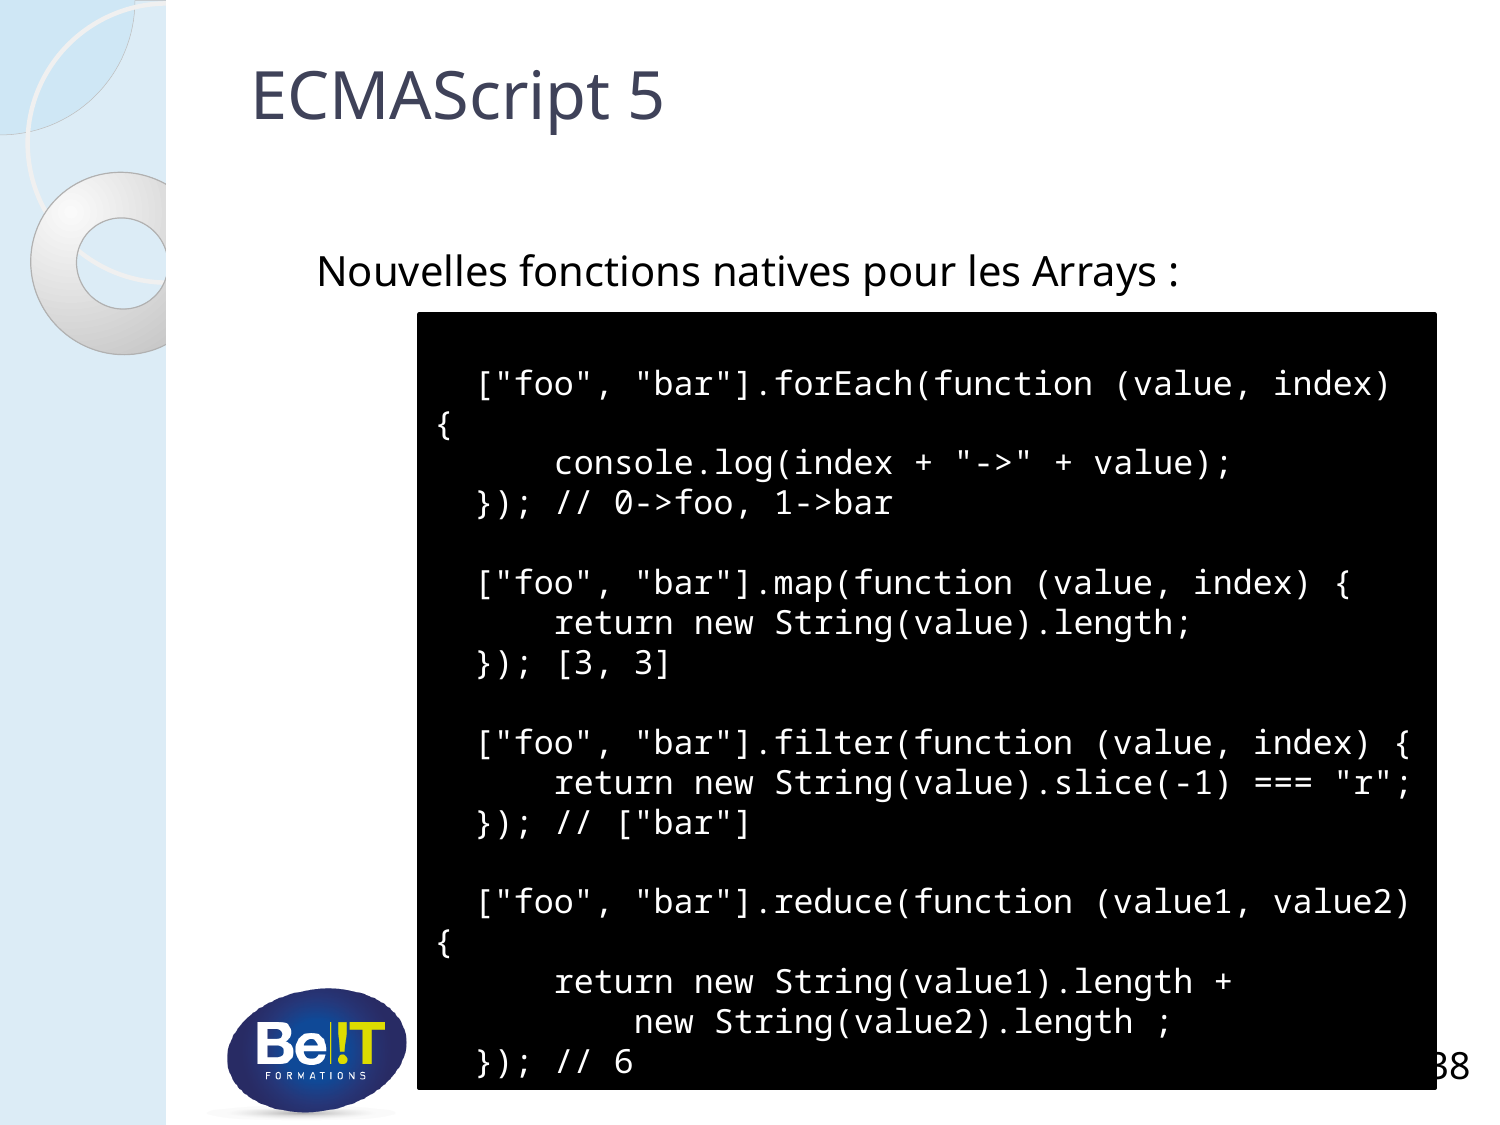

# ECMAScript 5
Nouvelles fonctions natives pour les Arrays :
 ["foo", "bar"].forEach(function (value, index) {
 console.log(index + "->" + value);
 }); // 0->foo, 1->bar
 ["foo", "bar"].map(function (value, index) {
 return new String(value).length;
 }); [3, 3]
 ["foo", "bar"].filter(function (value, index) {
 return new String(value).slice(-1) === "r";
 }); // ["bar"]
 ["foo", "bar"].reduce(function (value1, value2) {
 return new String(value1).length +
 new String(value2).length ;
 }); // 6
Copyright Matelli 2014